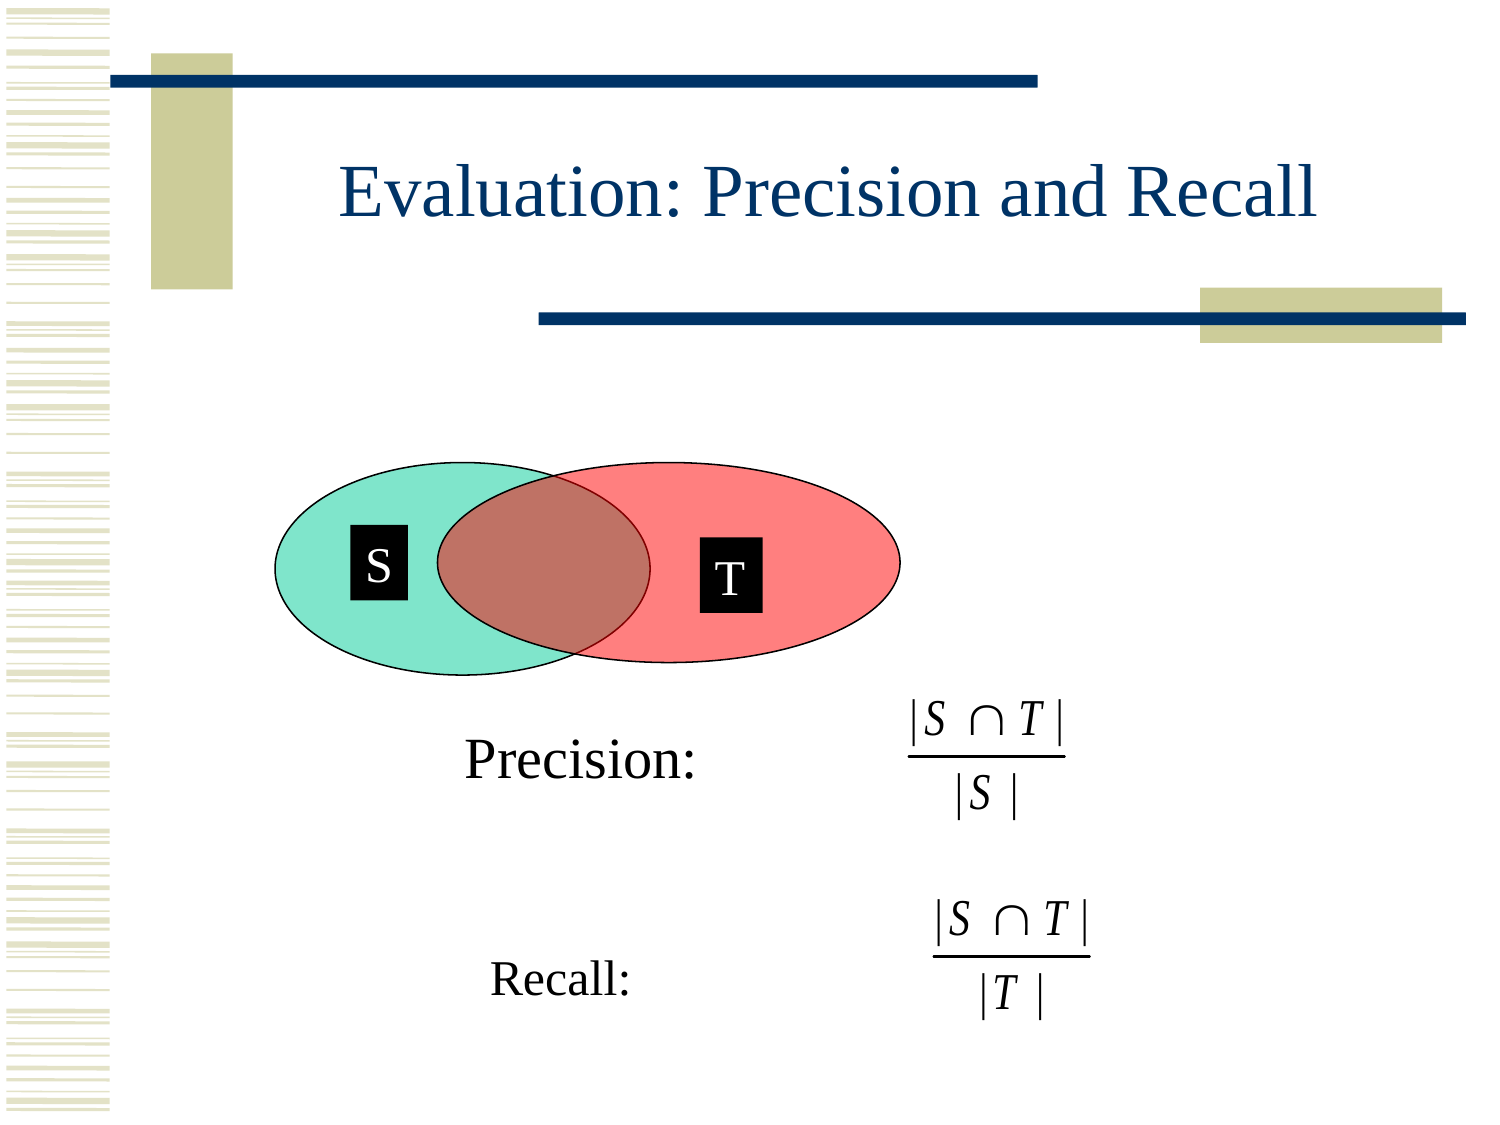

# Evaluation: Precision and Recall
S
T
Precision: n
Recall: